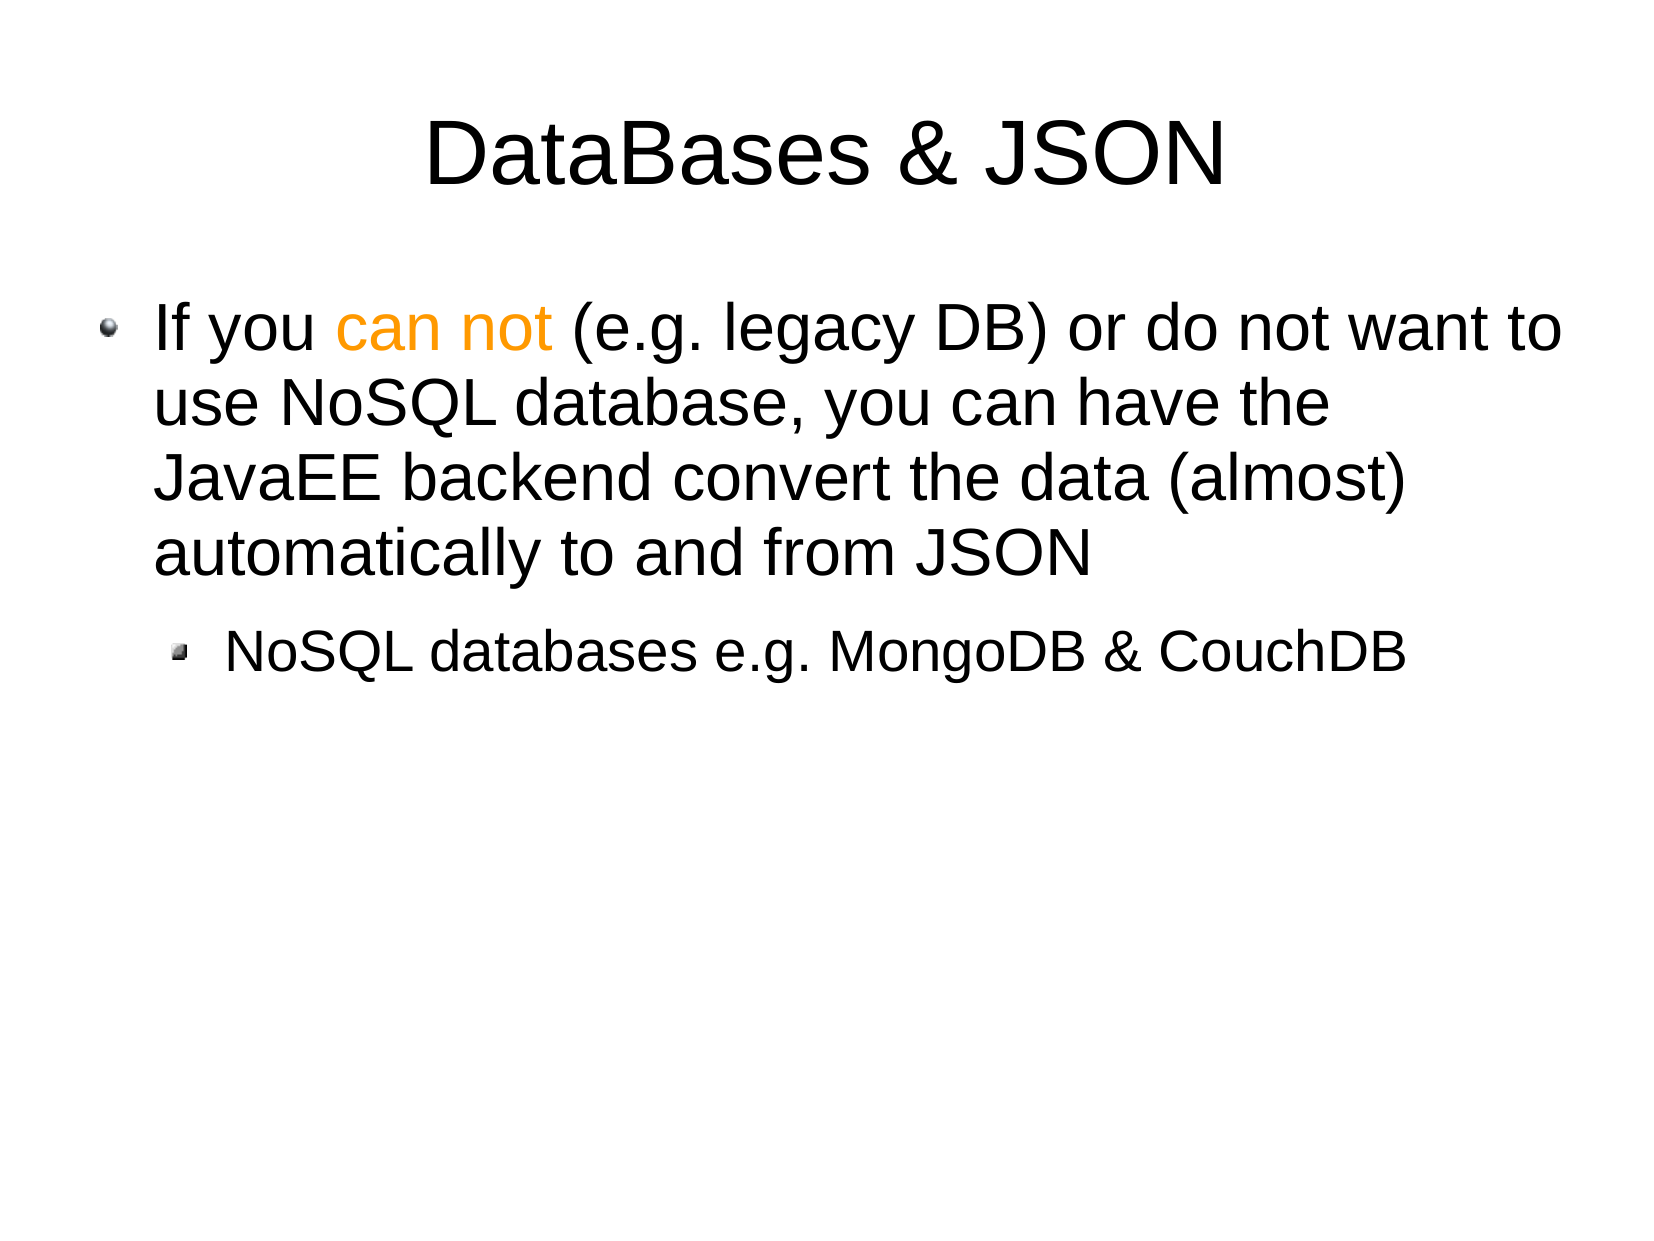

# DataBases & JSON
If you can not (e.g. legacy DB) or do not want to use NoSQL database, you can have the JavaEE backend convert the data (almost) automatically to and from JSON
NoSQL databases e.g. MongoDB & CouchDB